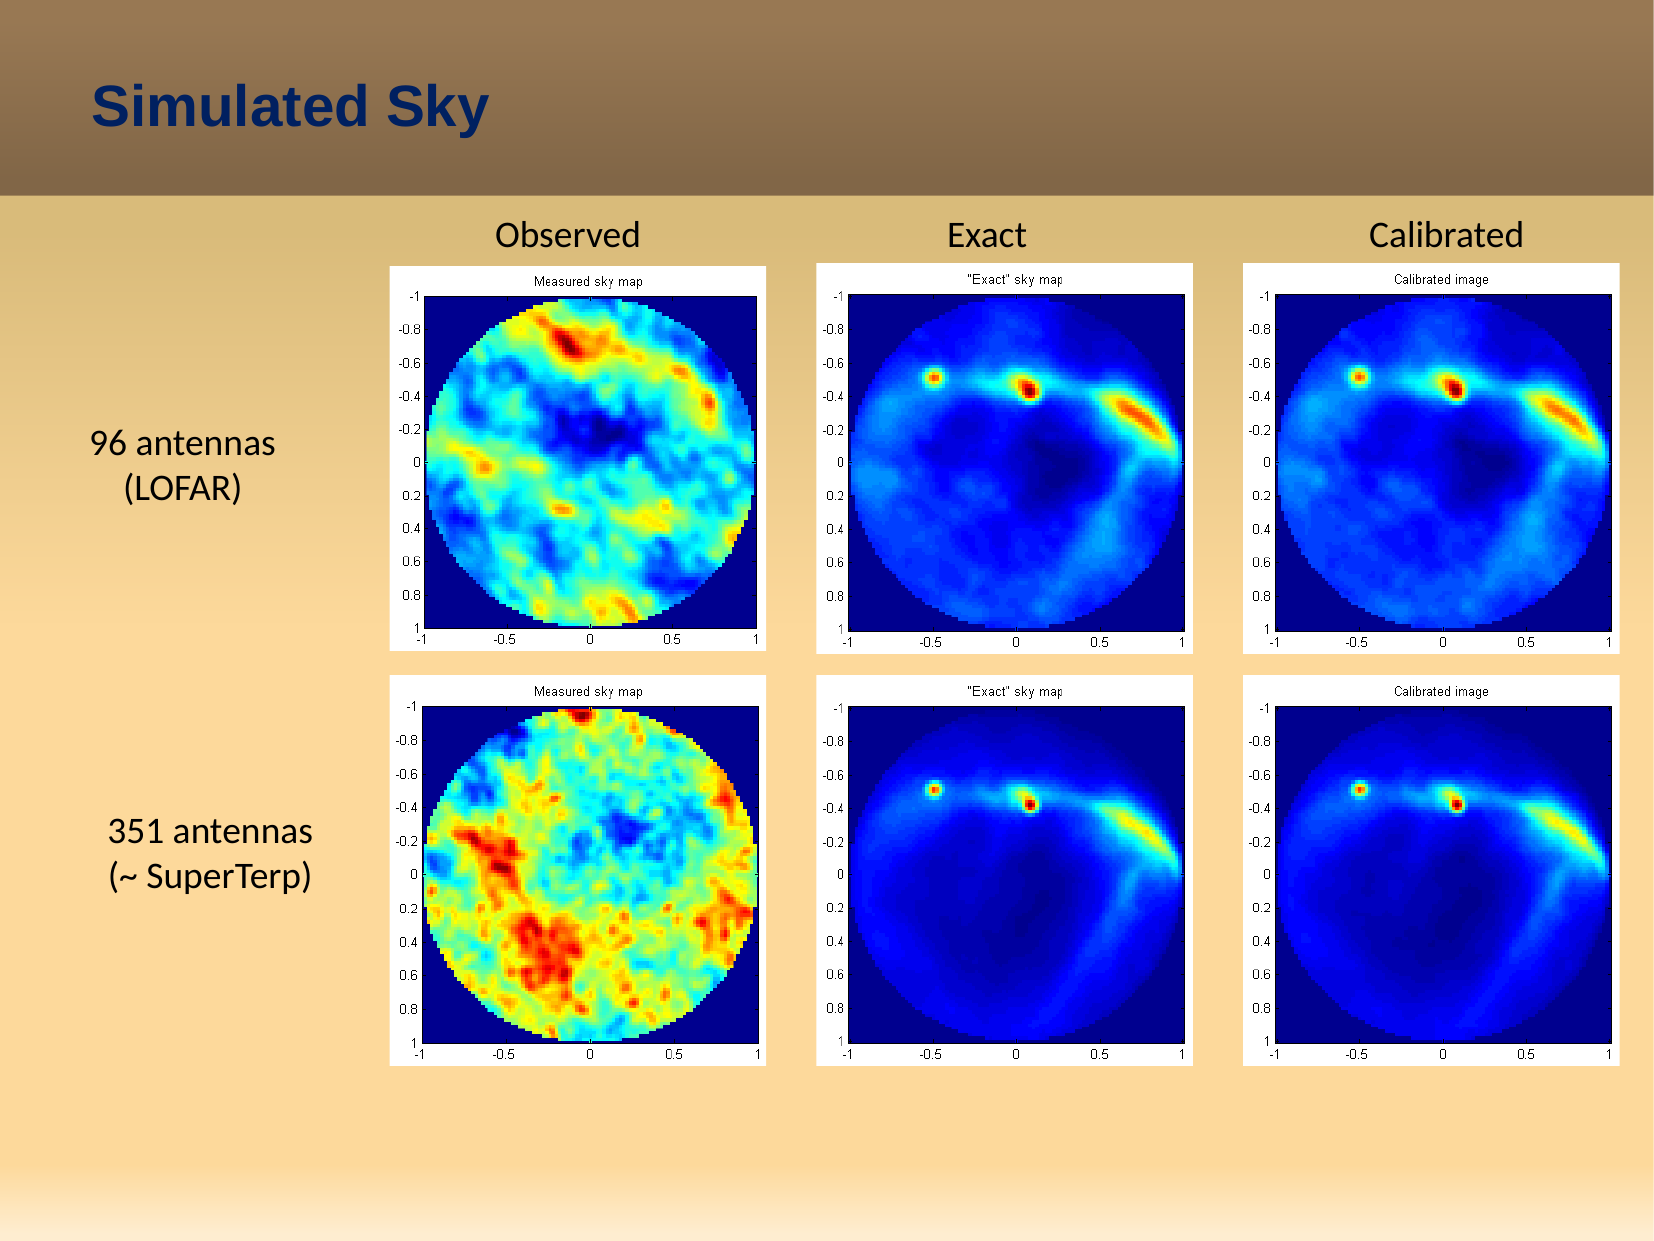

# Simulated Sky
Observed
Exact
Calibrated
96 antennas
(LOFAR)
351 antennas
(~ SuperTerp)